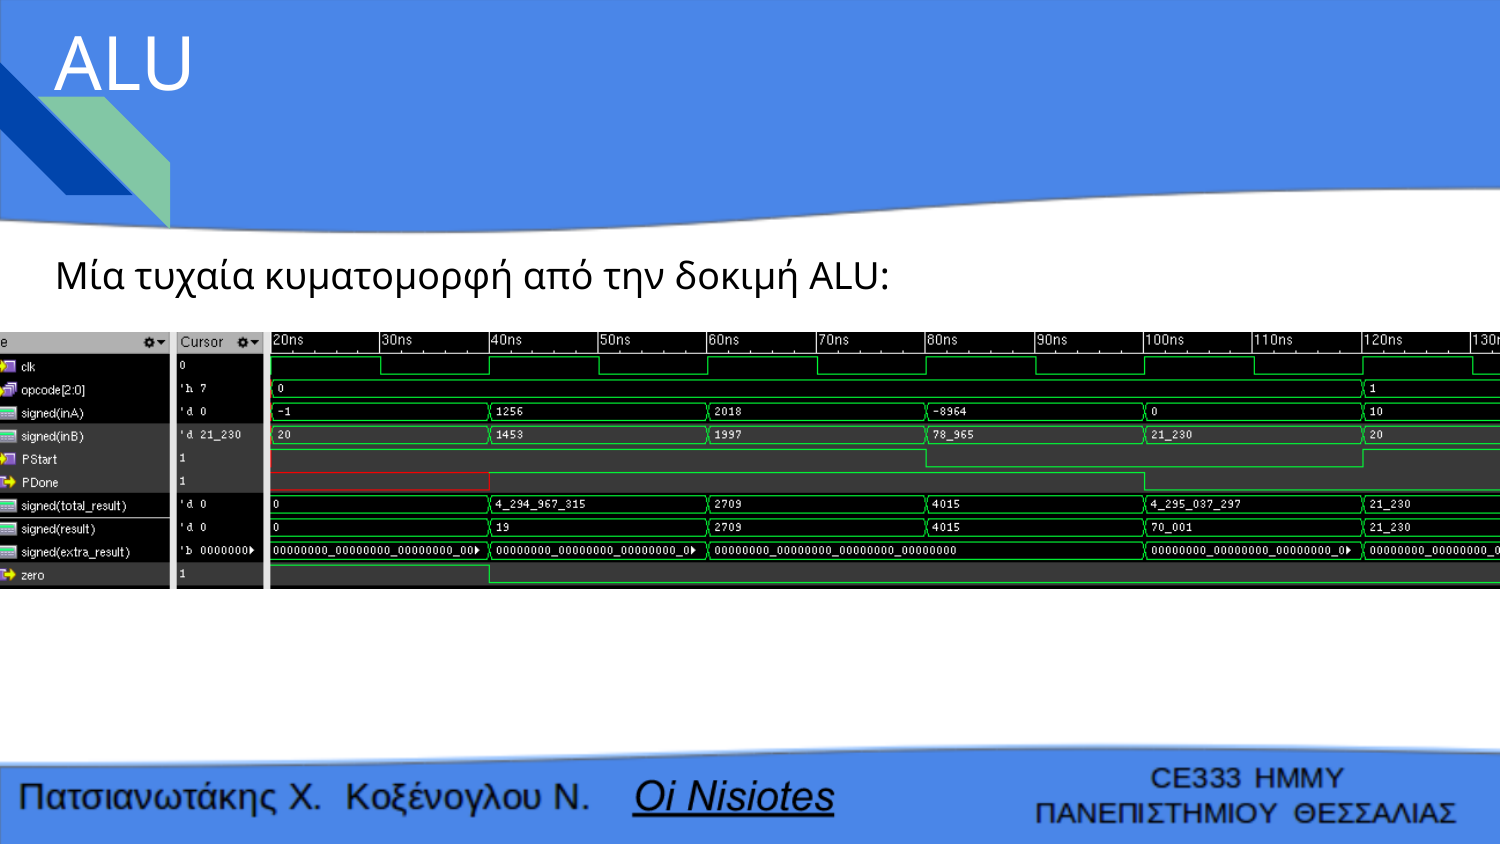

# ALU
Μία τυχαία κυματομορφή από την δοκιμή ALU: